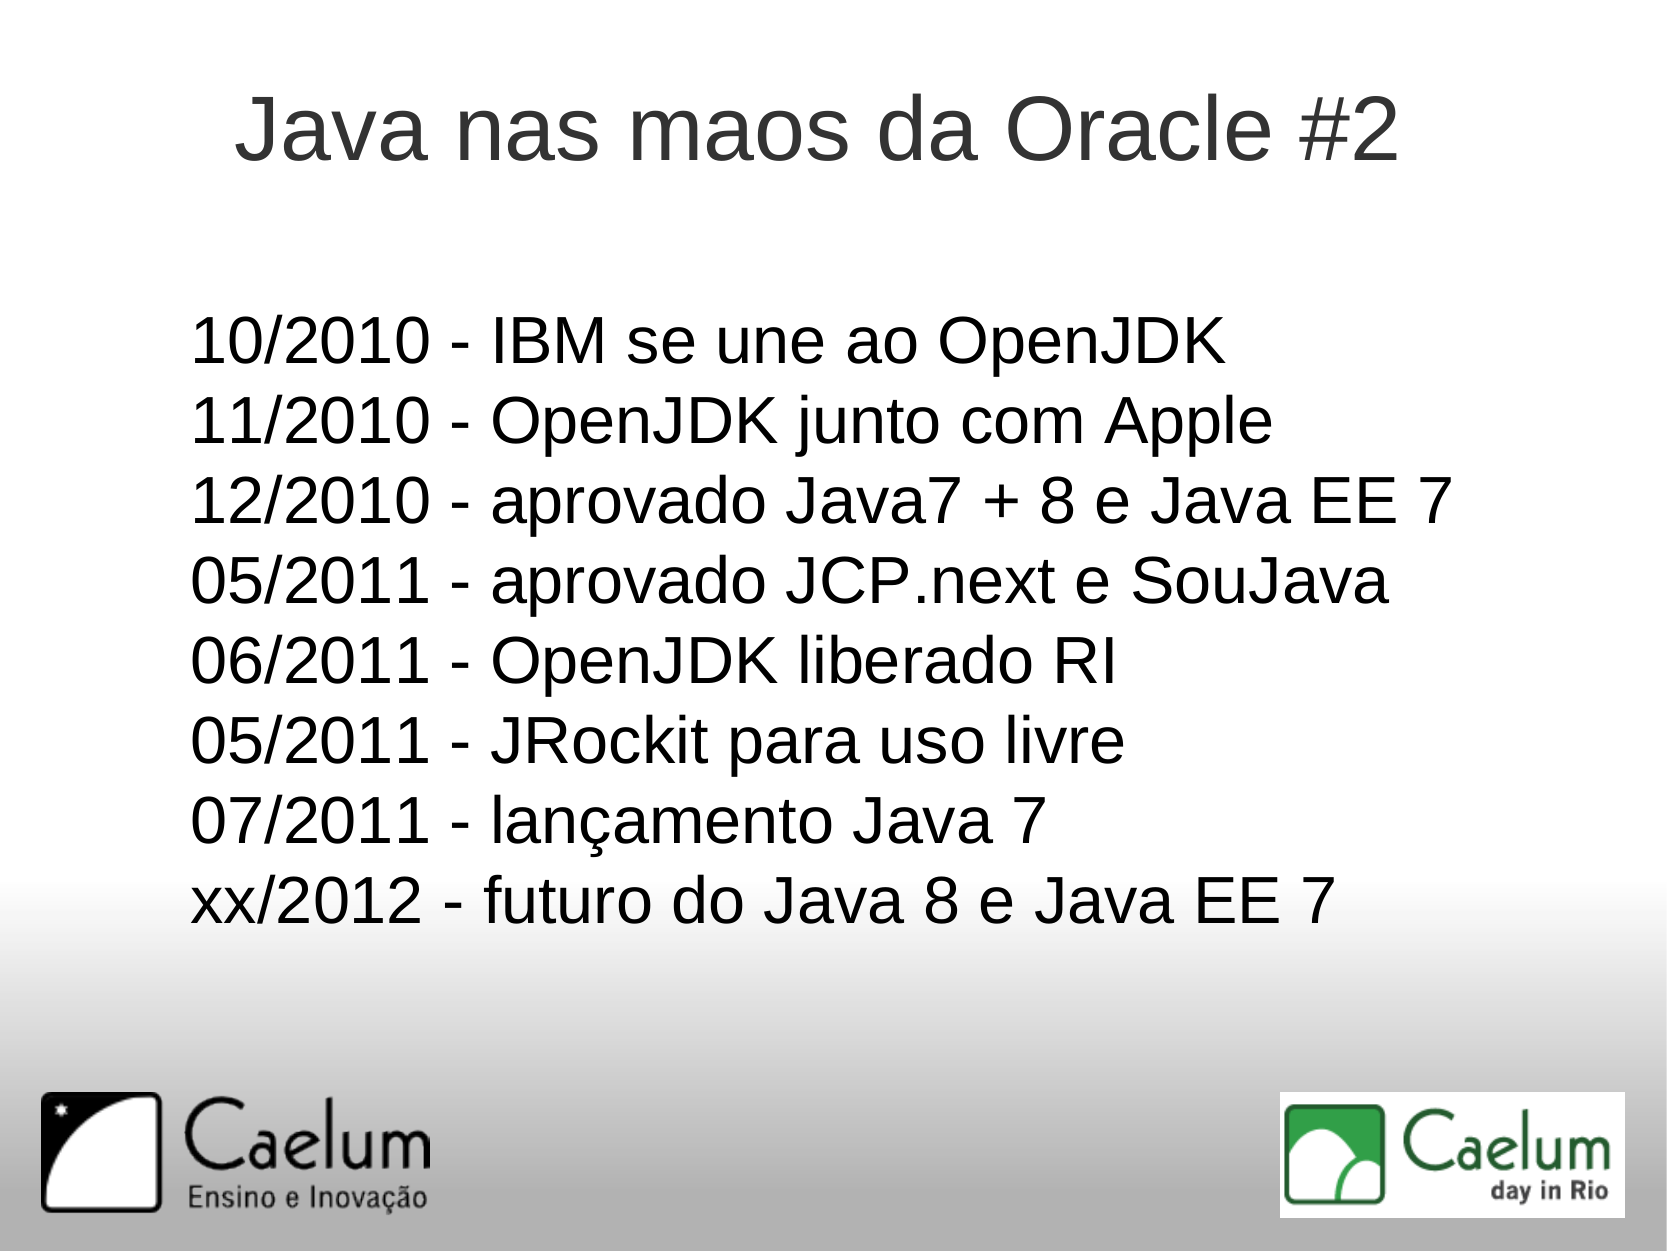

# Java nas maos da Oracle #2
10/2010 - IBM se une ao OpenJDK
11/2010 - OpenJDK junto com Apple
12/2010 - aprovado Java7 + 8 e Java EE 7
05/2011 - aprovado JCP.next e SouJava
06/2011 - OpenJDK liberado RI
05/2011 - JRockit para uso livre
07/2011 - lançamento Java 7
xx/2012 - futuro do Java 8 e Java EE 7